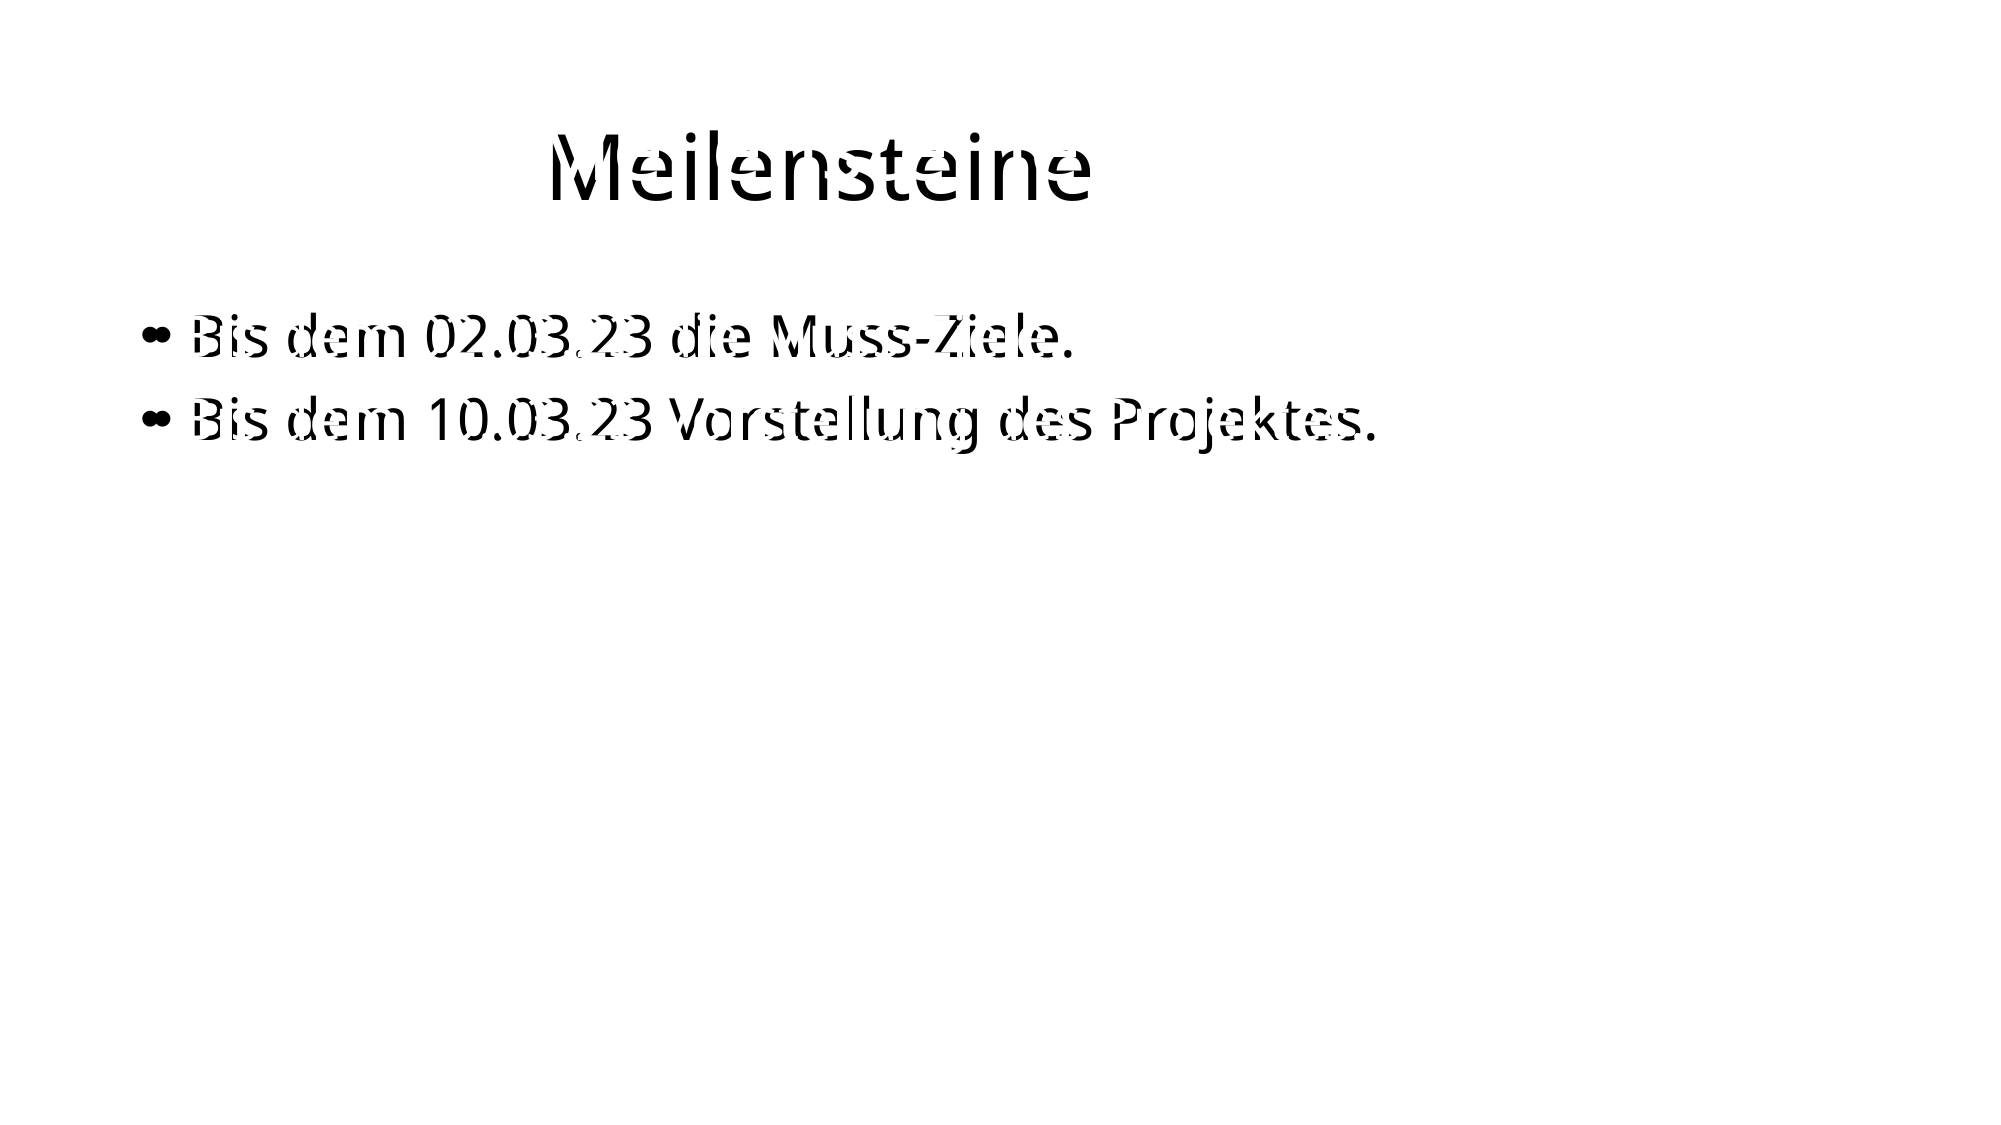

Meilensteine
Meilensteine
Bis dem 02.03.23 die Muss-Ziele.
Bis dem 10.03.23 Vorstellung des Projektes.
# Bis dem 02.03.23 die Muss-Ziele.
Bis dem 10.03.23 Vorstellung des Projektes.